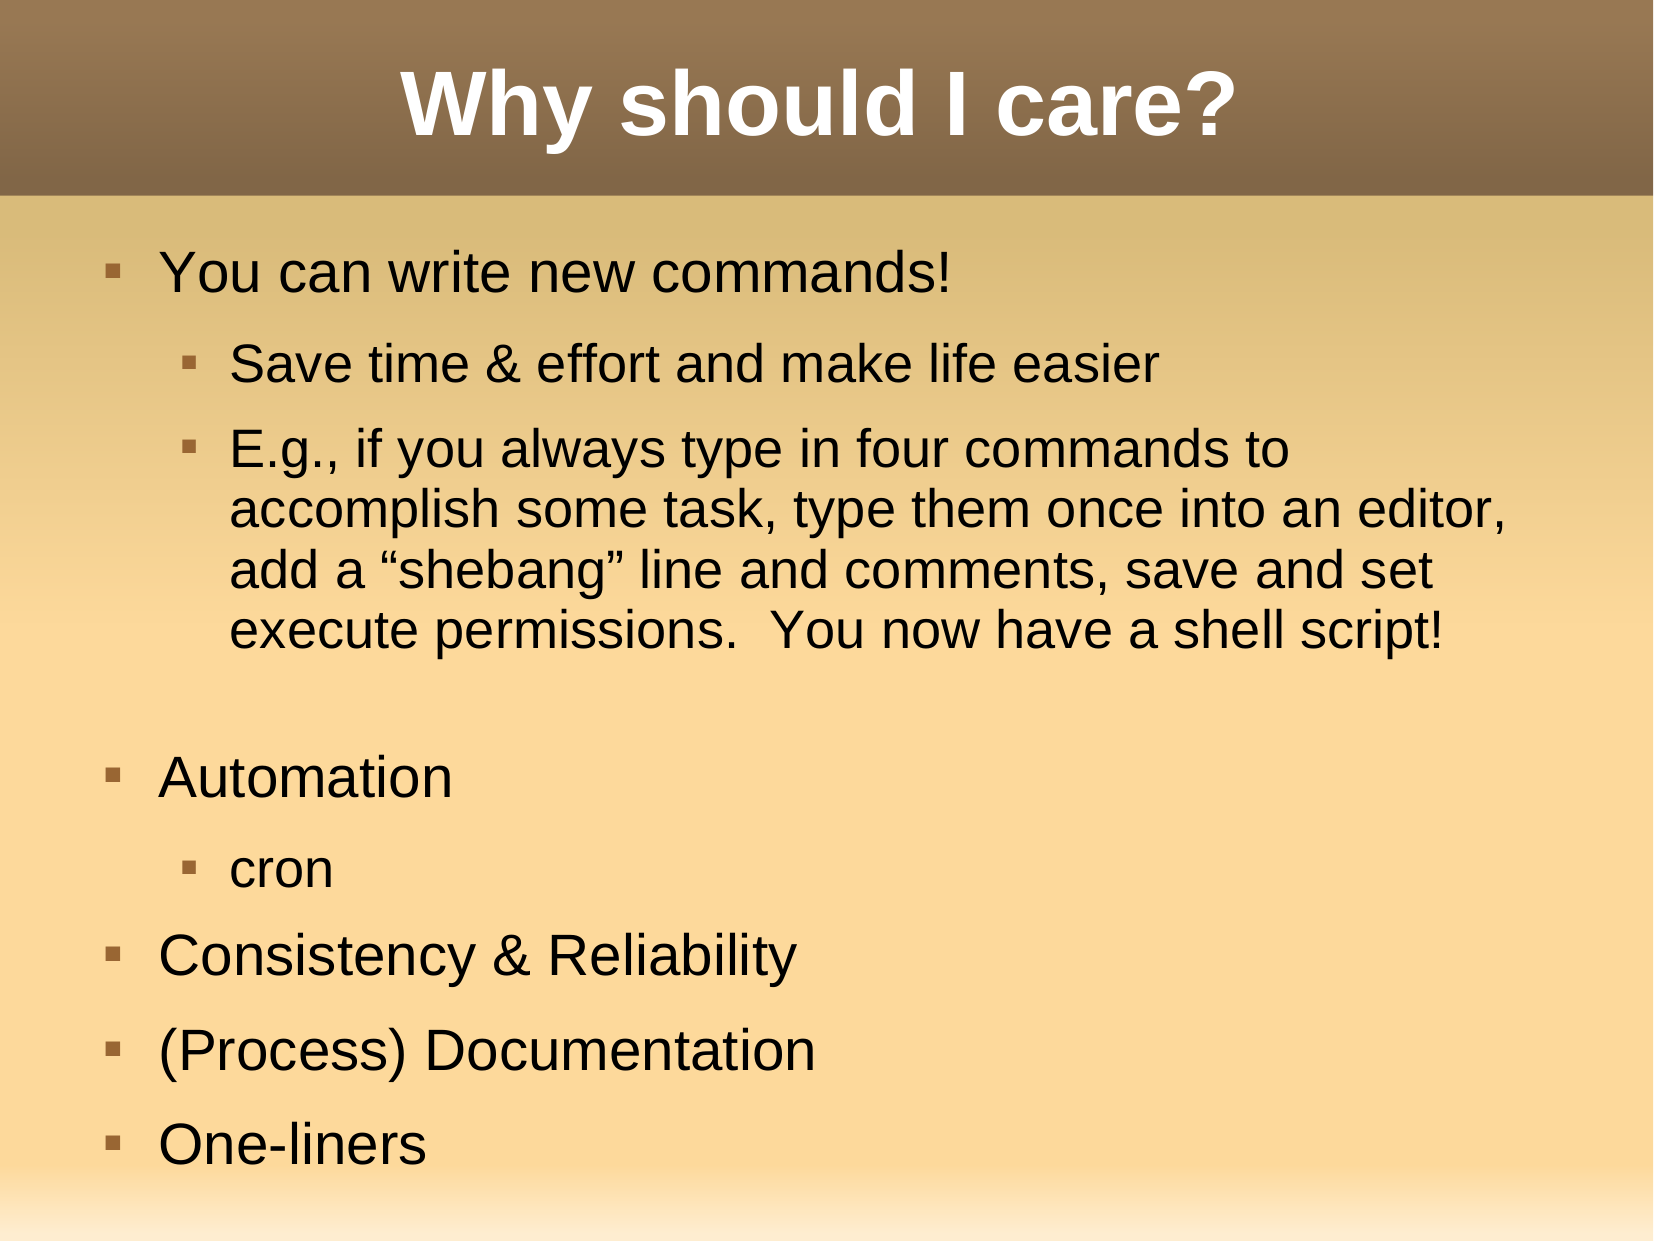

# Why should I care?
You can write new commands!
Save time & effort and make life easier
E.g., if you always type in four commands to accomplish some task, type them once into an editor, add a “shebang” line and comments, save and set execute permissions. You now have a shell script!
Automation
cron
Consistency & Reliability
(Process) Documentation
One-liners